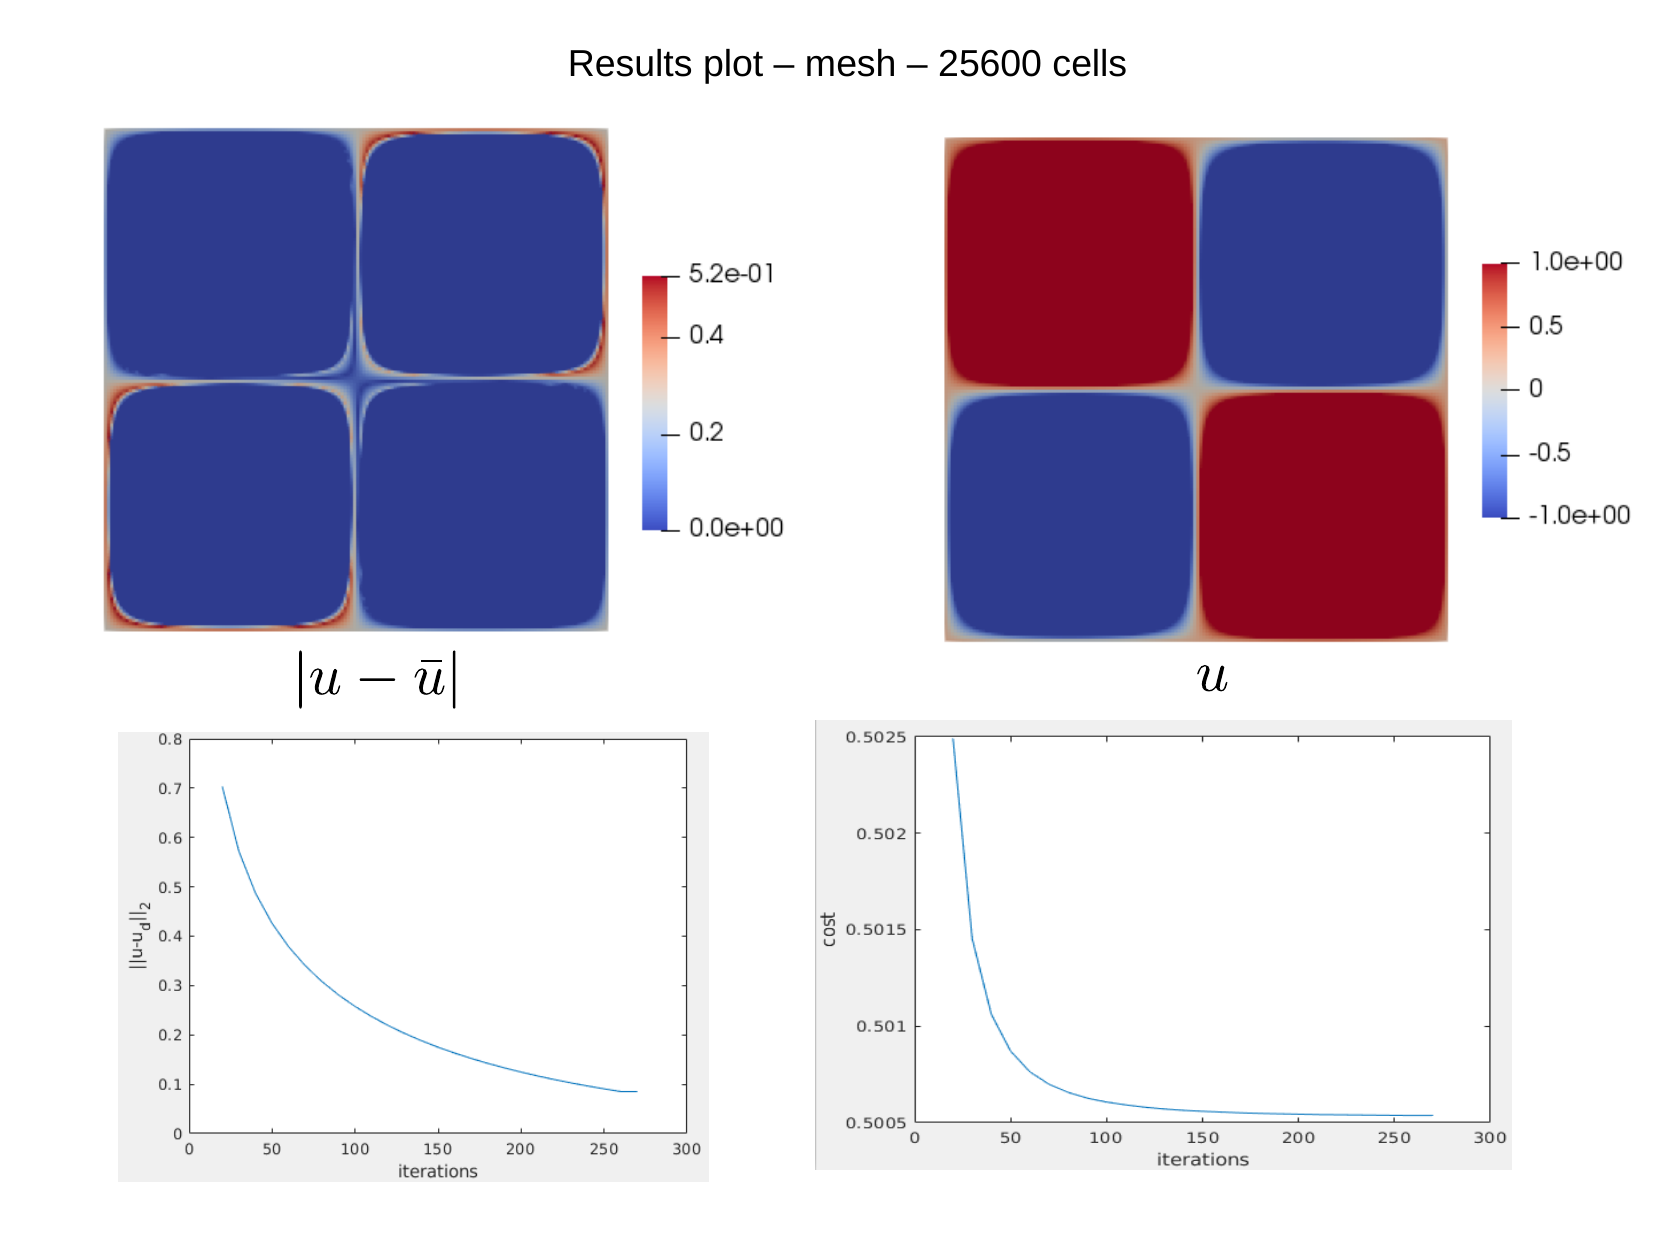

Results plot – mesh – 25600 cells